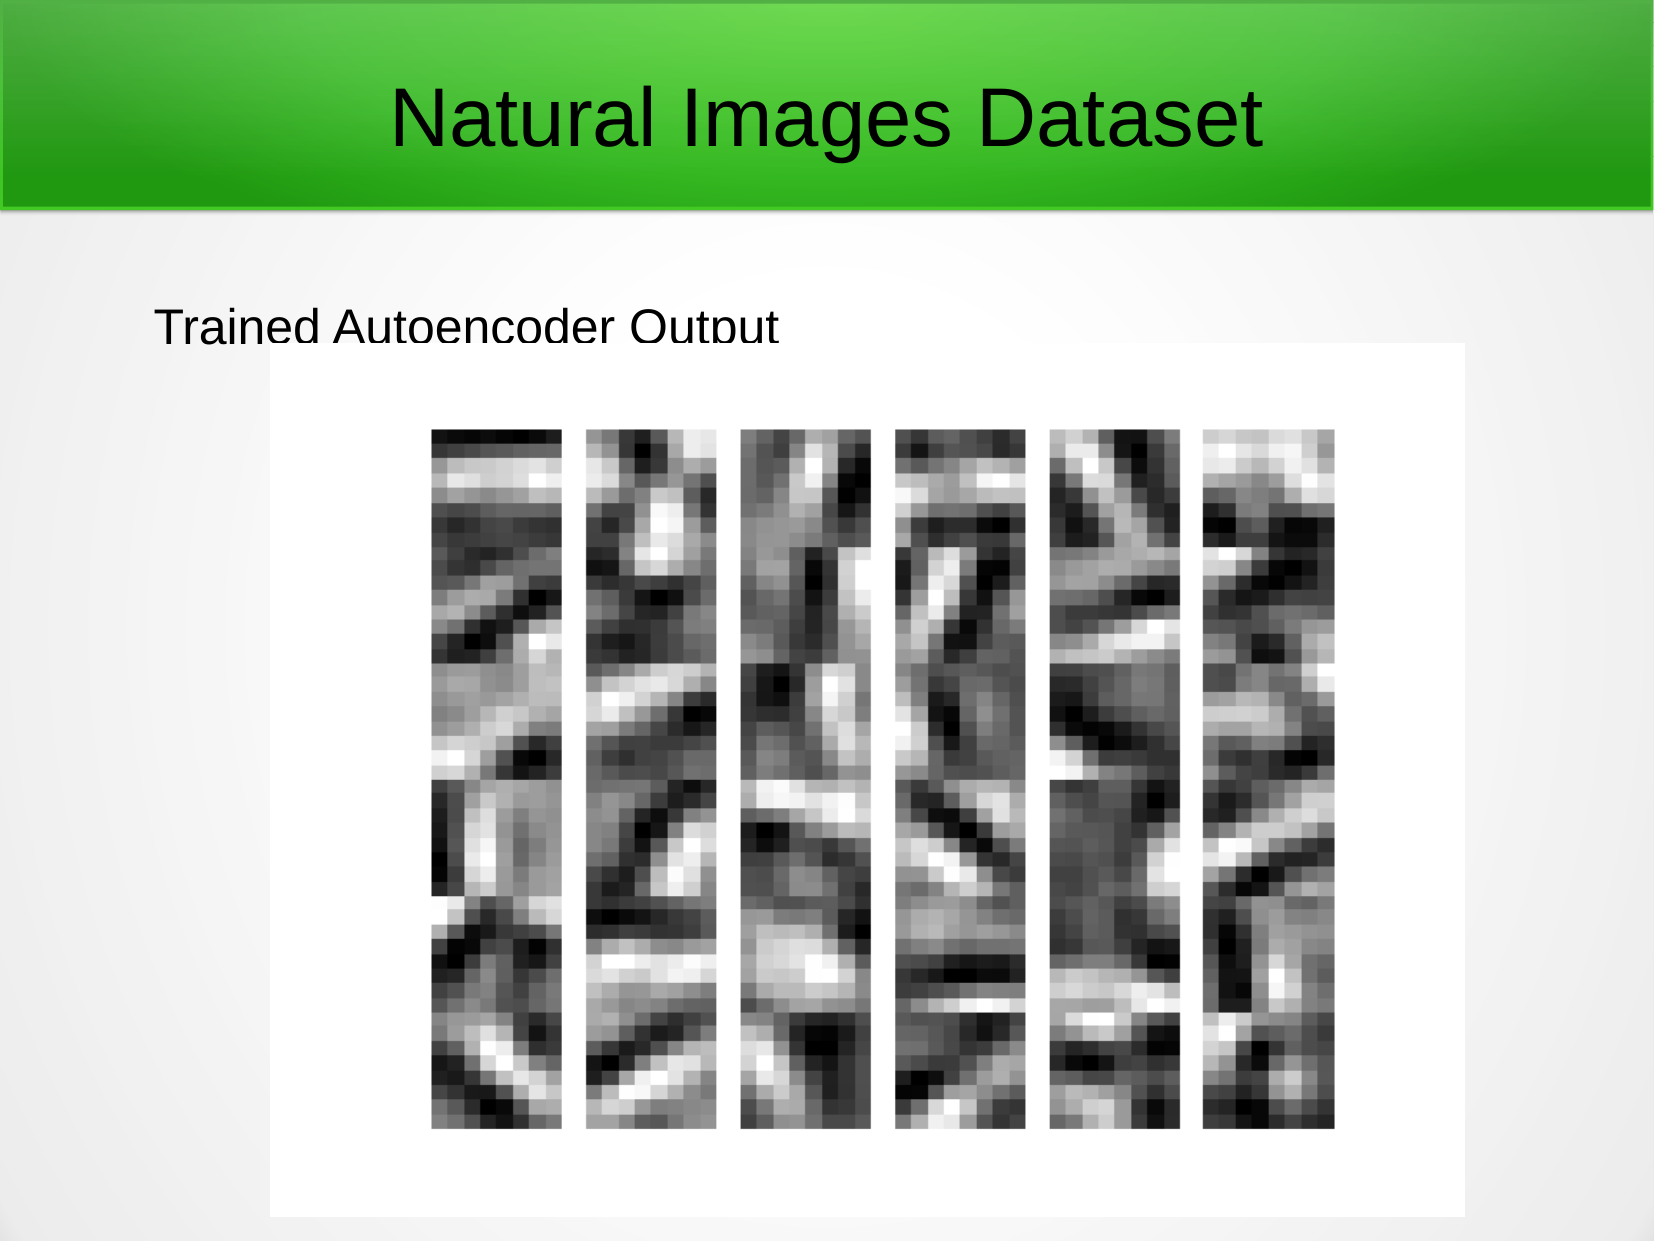

# Natural Images Dataset
Trained Autoencoder Output